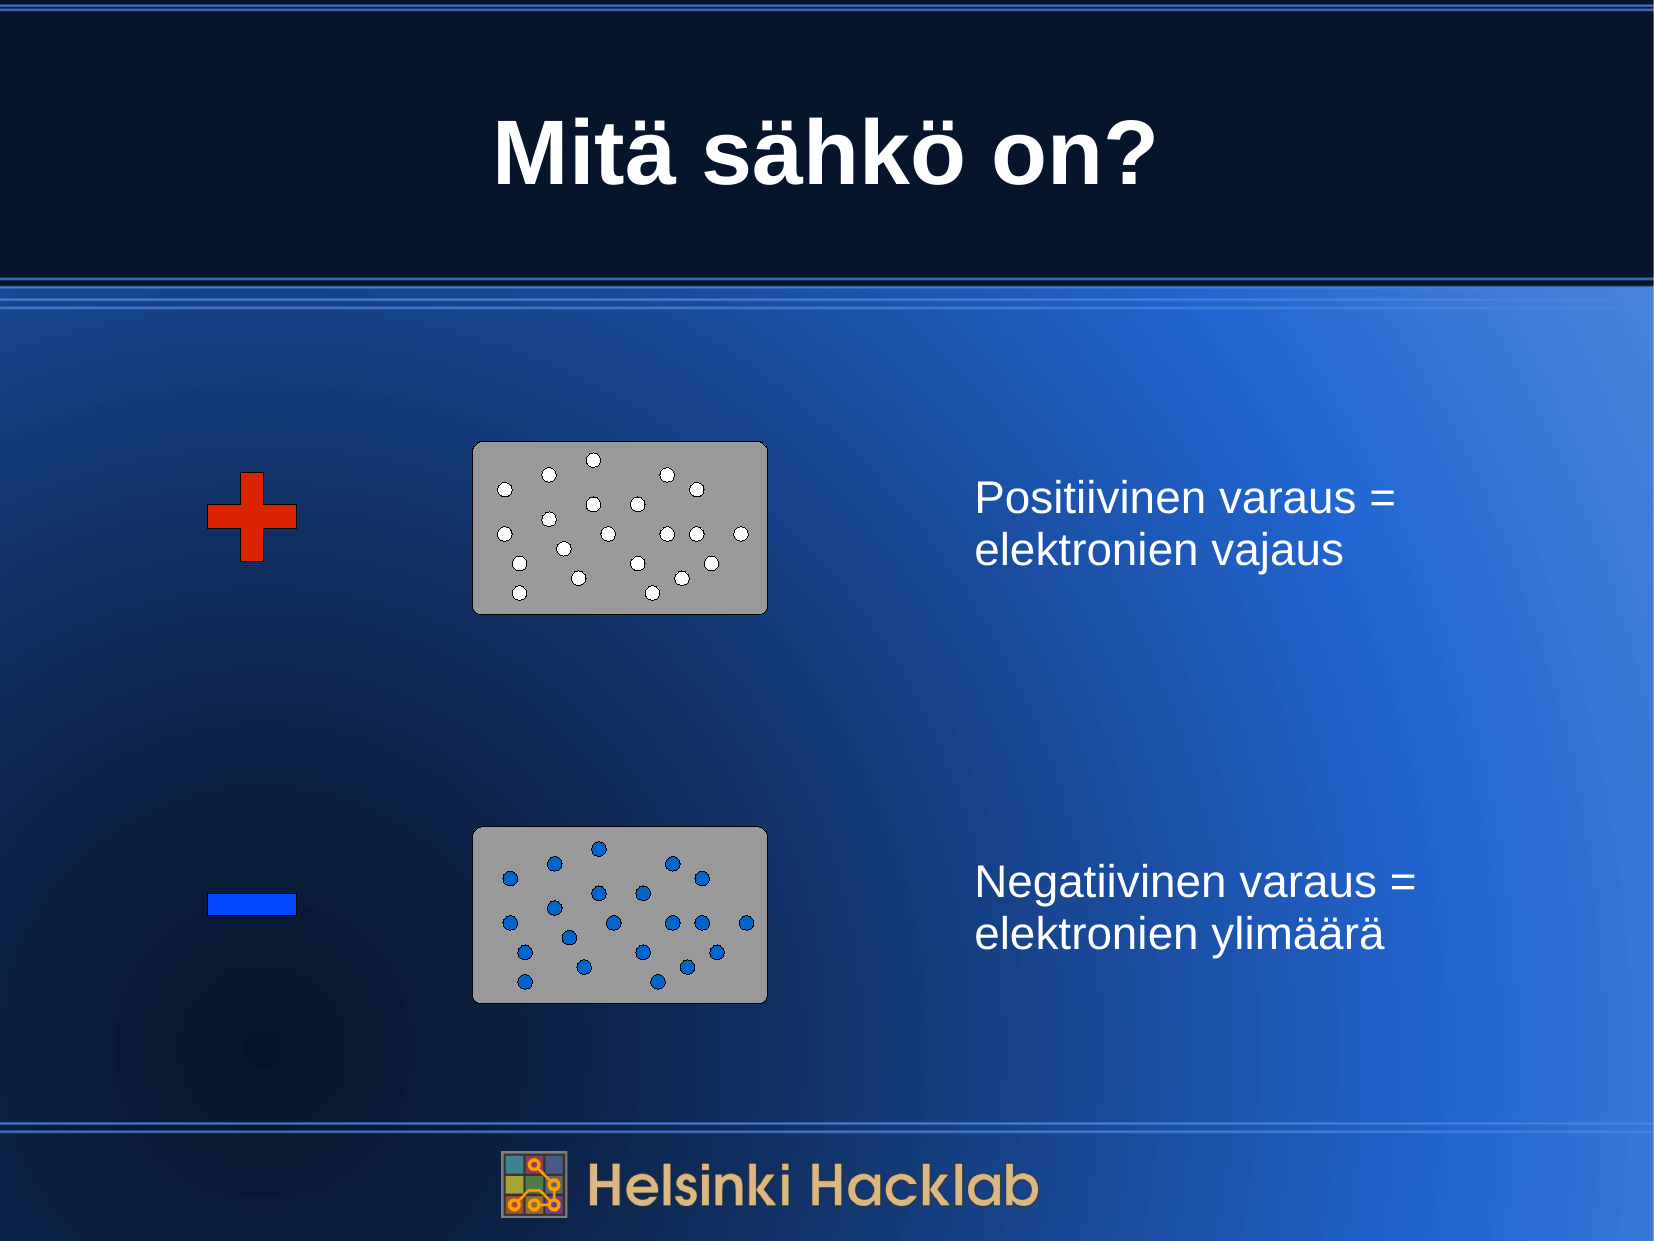

# Mitä sähkö on?
Positiivinen varaus =
elektronien vajaus
Negatiivinen varaus =
elektronien ylimäärä